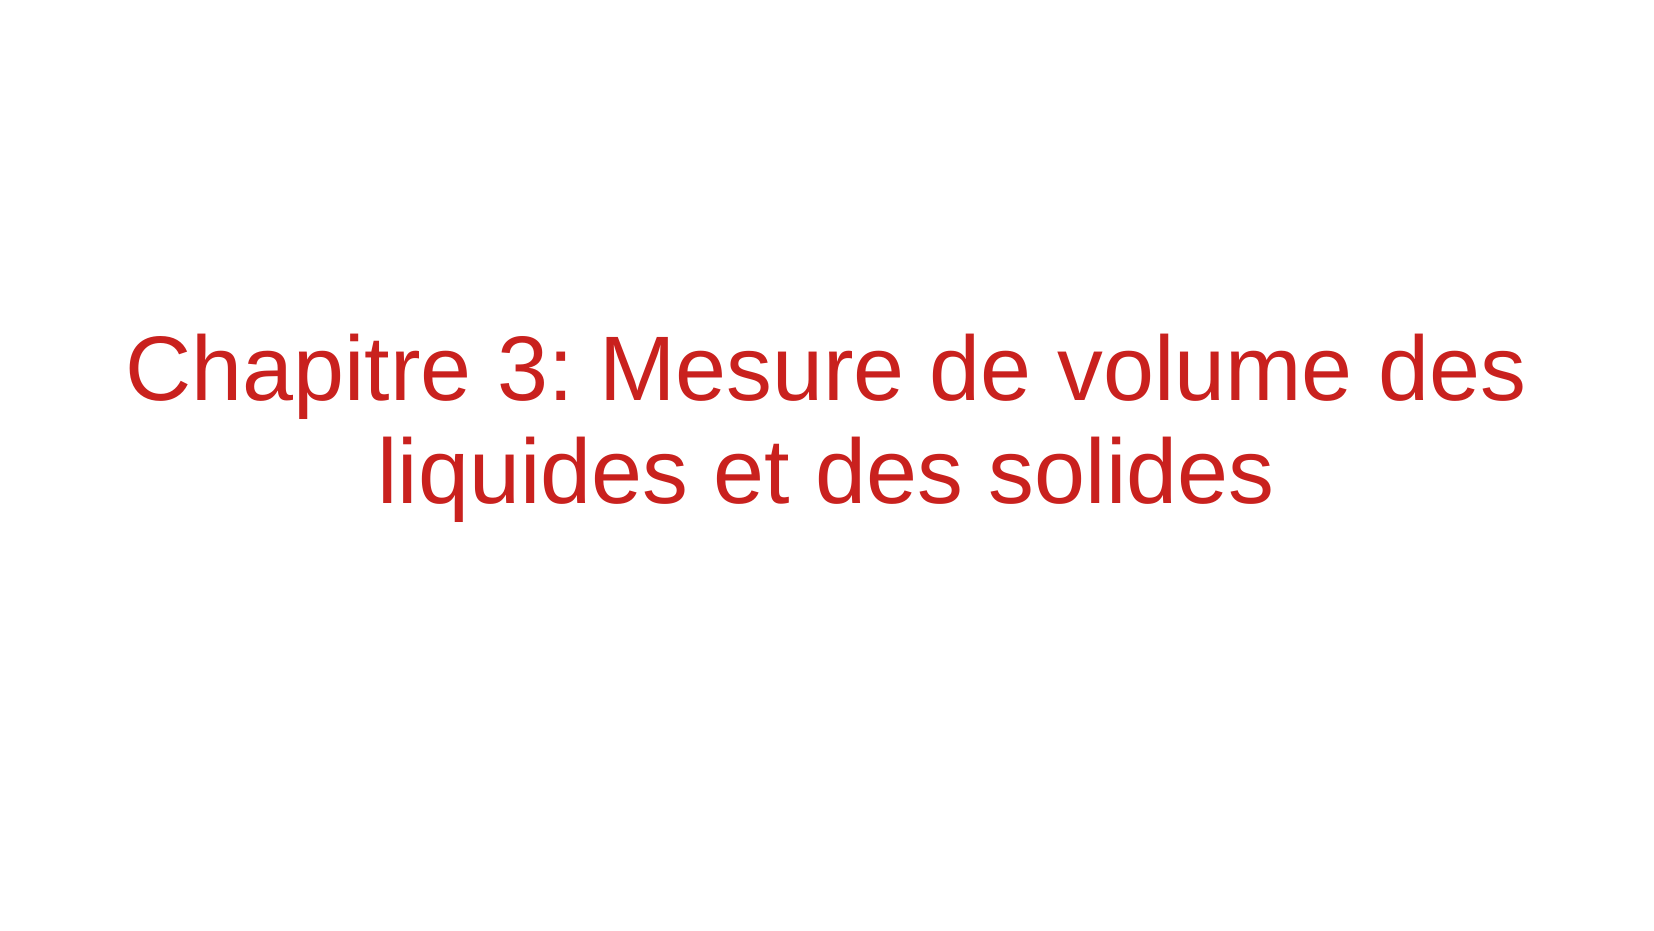

# Chapitre 3: Mesure de volume des liquides et des solides